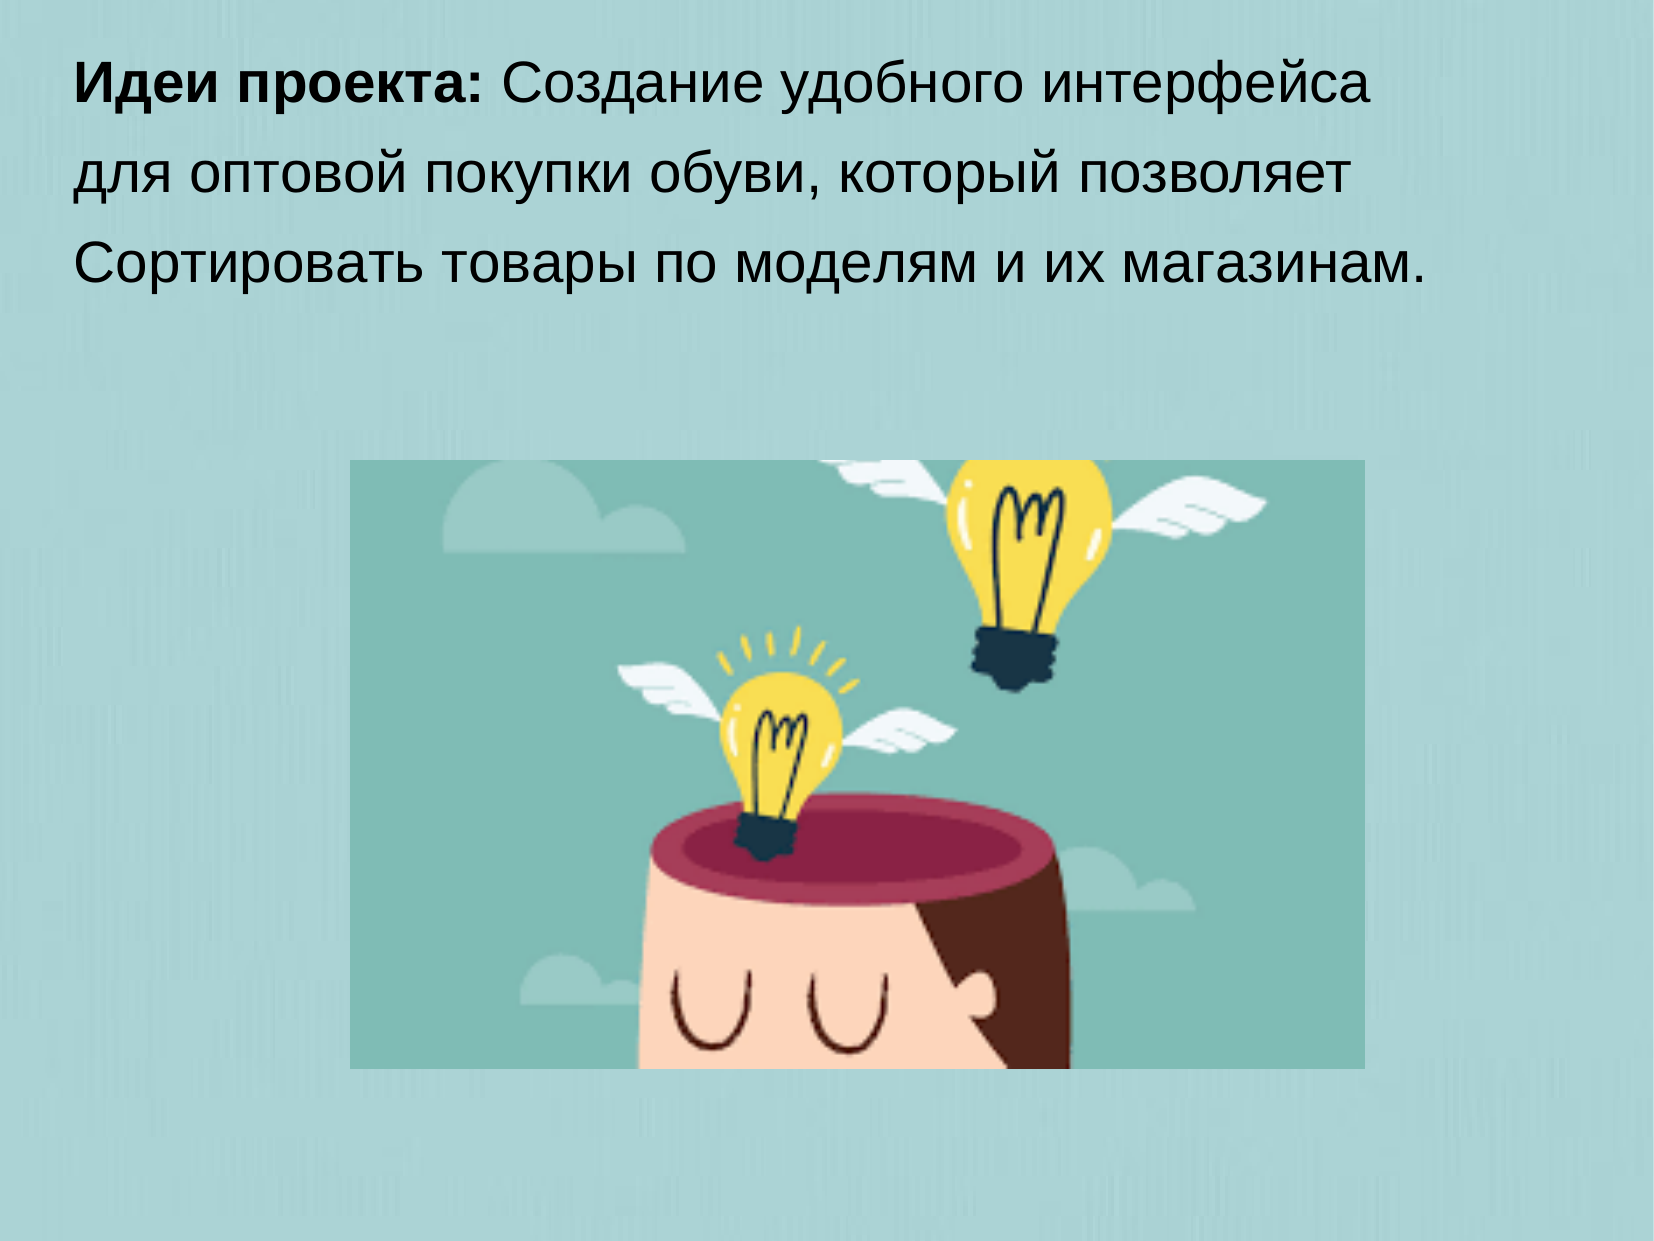

#
Идеи проекта: Создание удобного интерфейса
для оптовой покупки обуви, который позволяет
Сортировать товары по моделям и их магазинам.